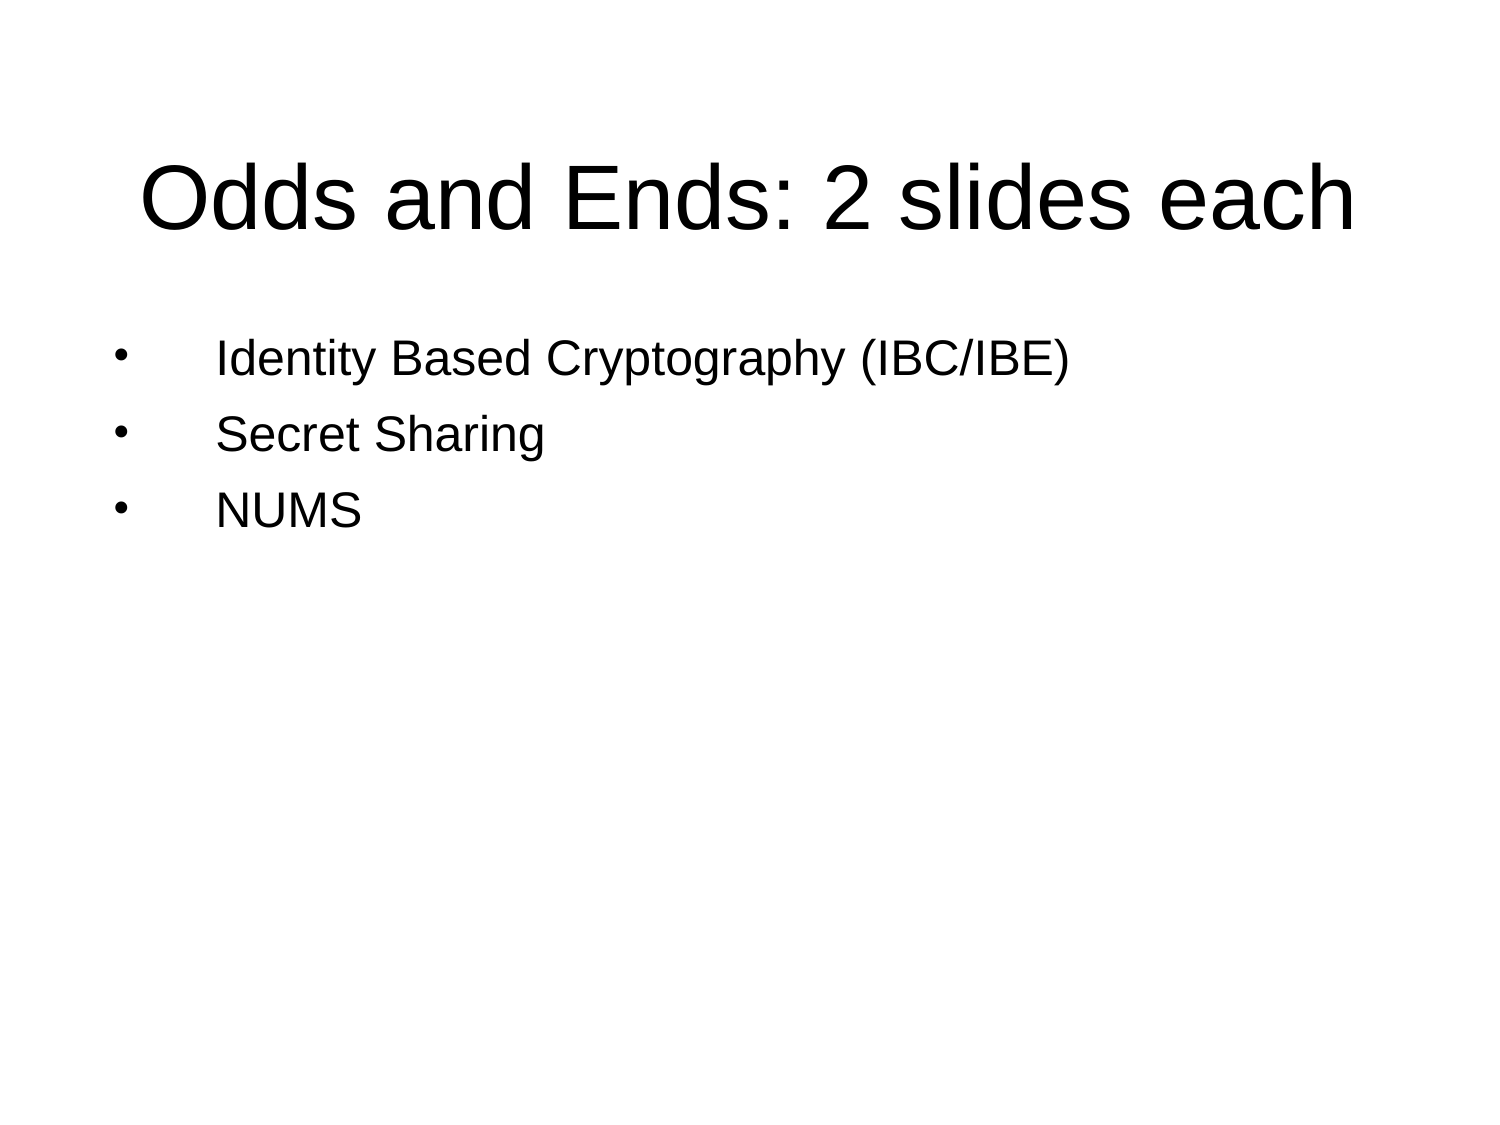

# Odds and Ends: 2 slides each
Identity Based Cryptography (IBC/IBE)
Secret Sharing
NUMS